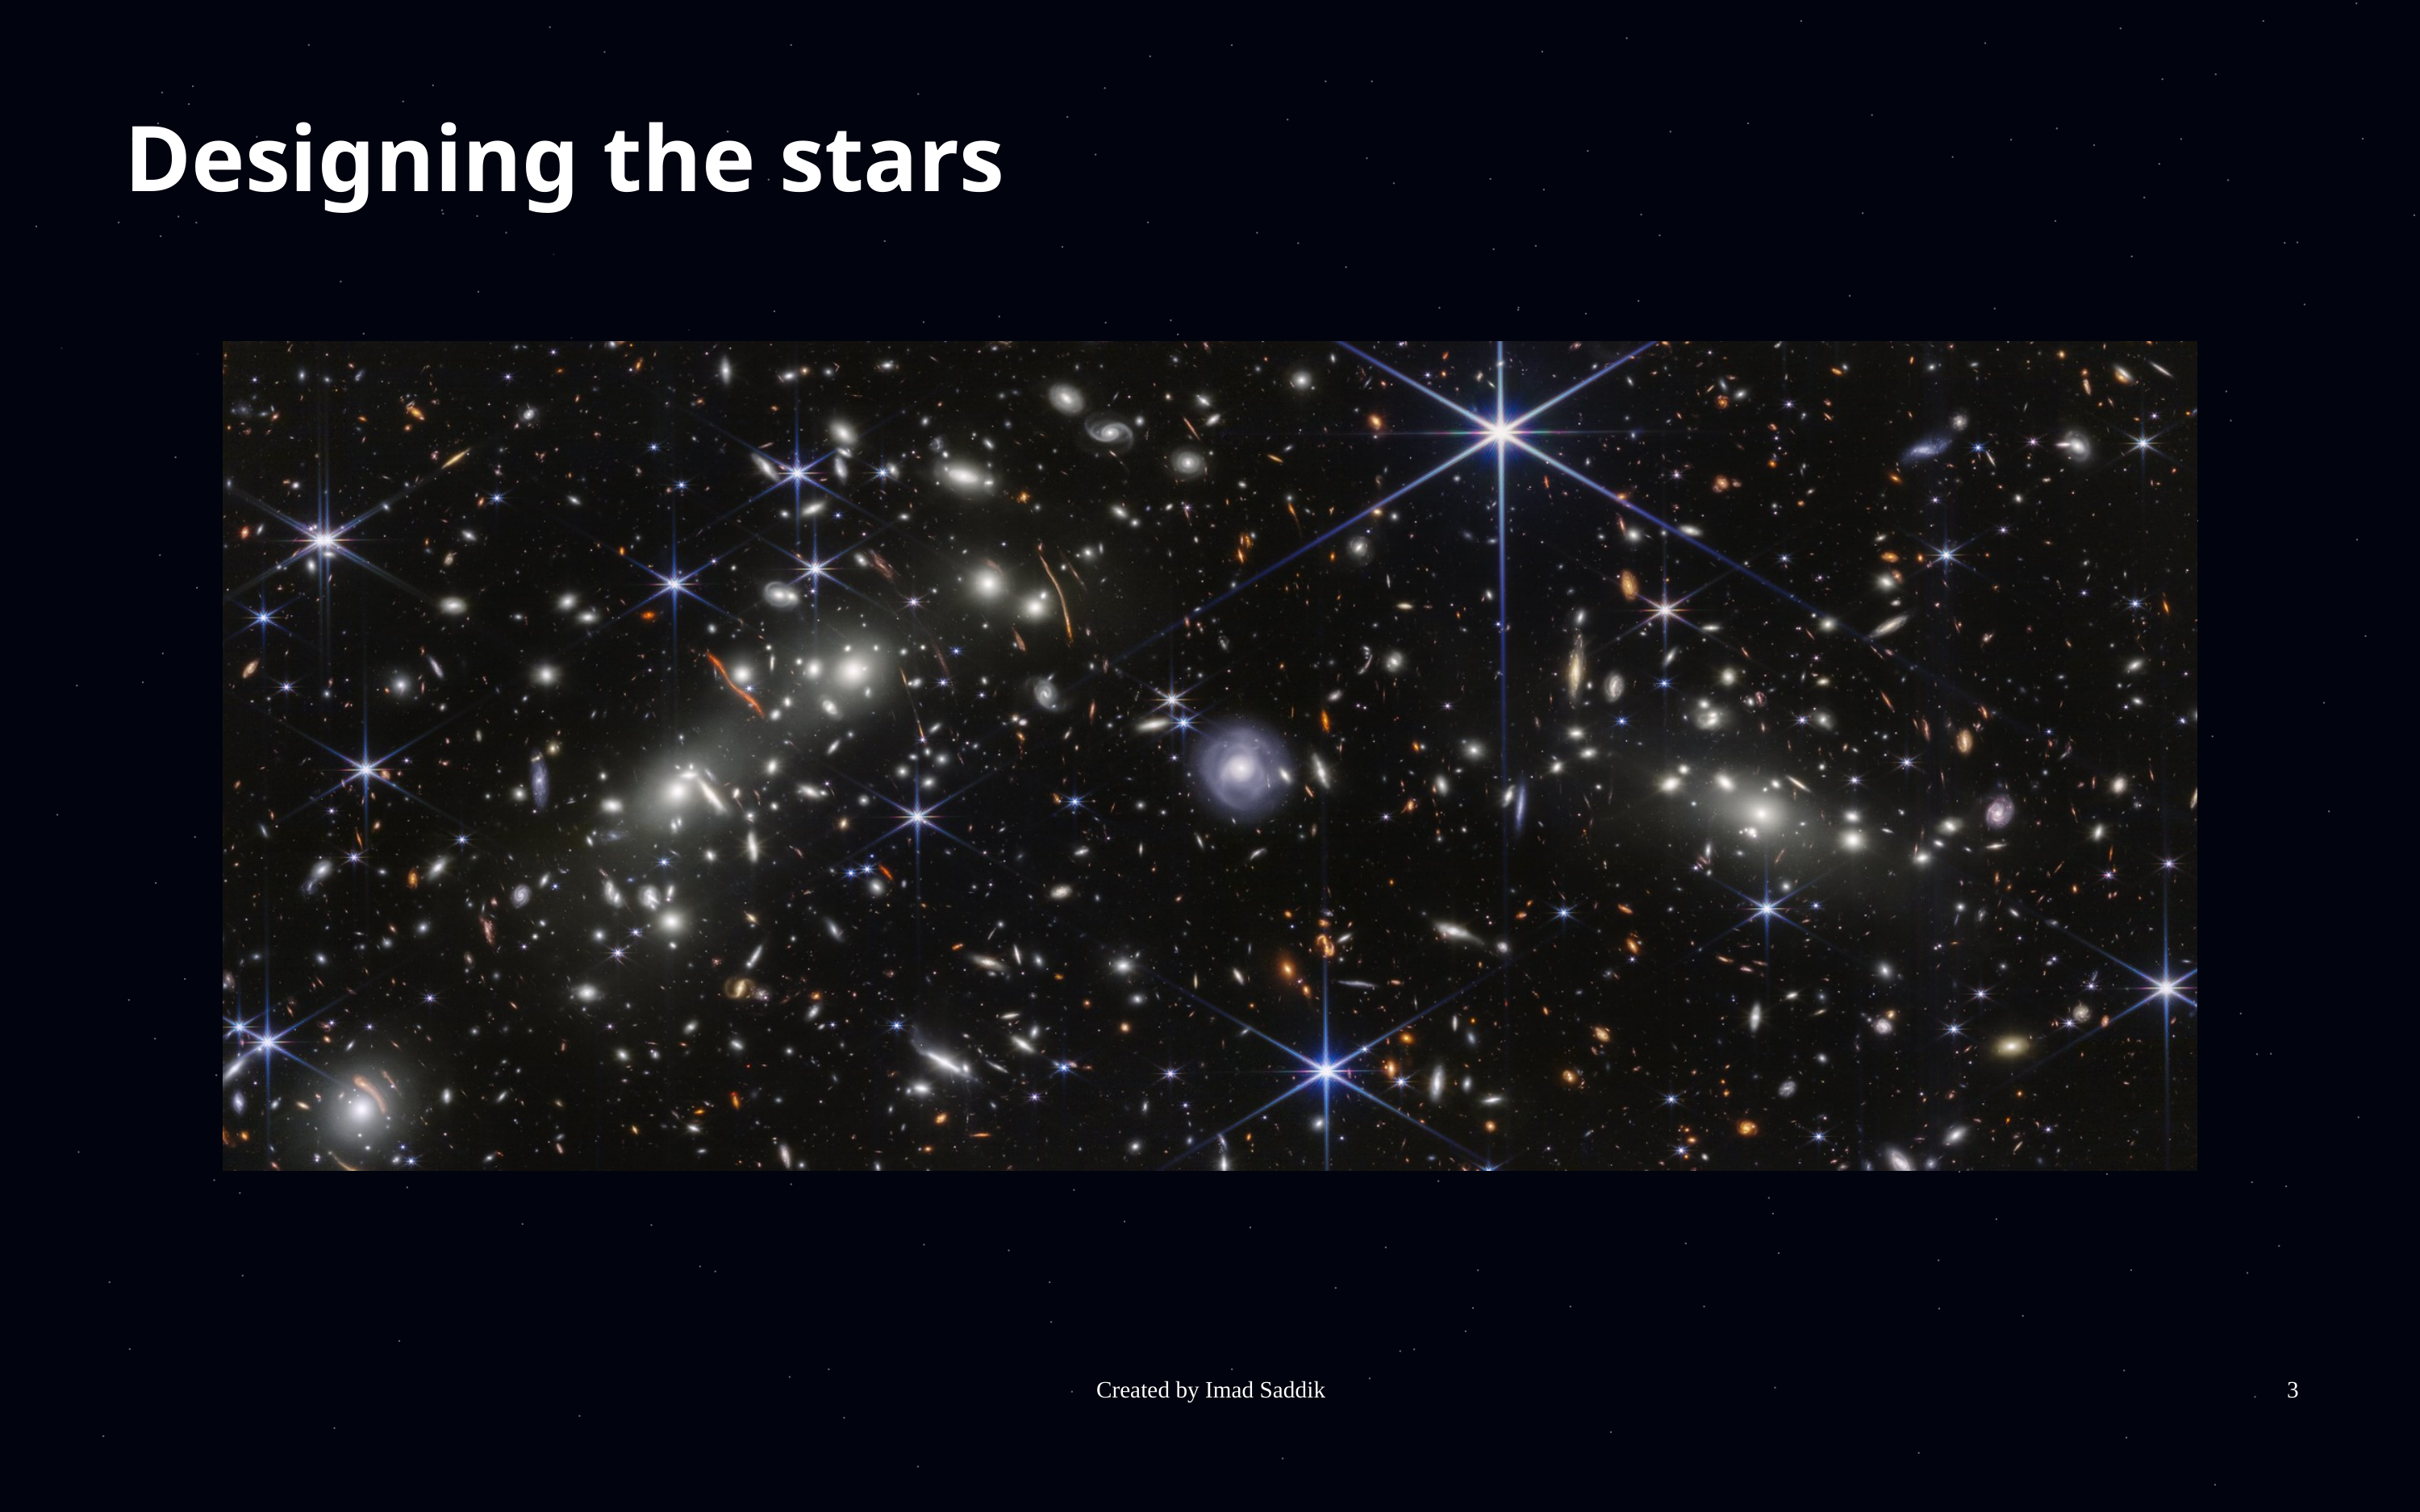

Designing the stars
Created by Imad Saddik
3